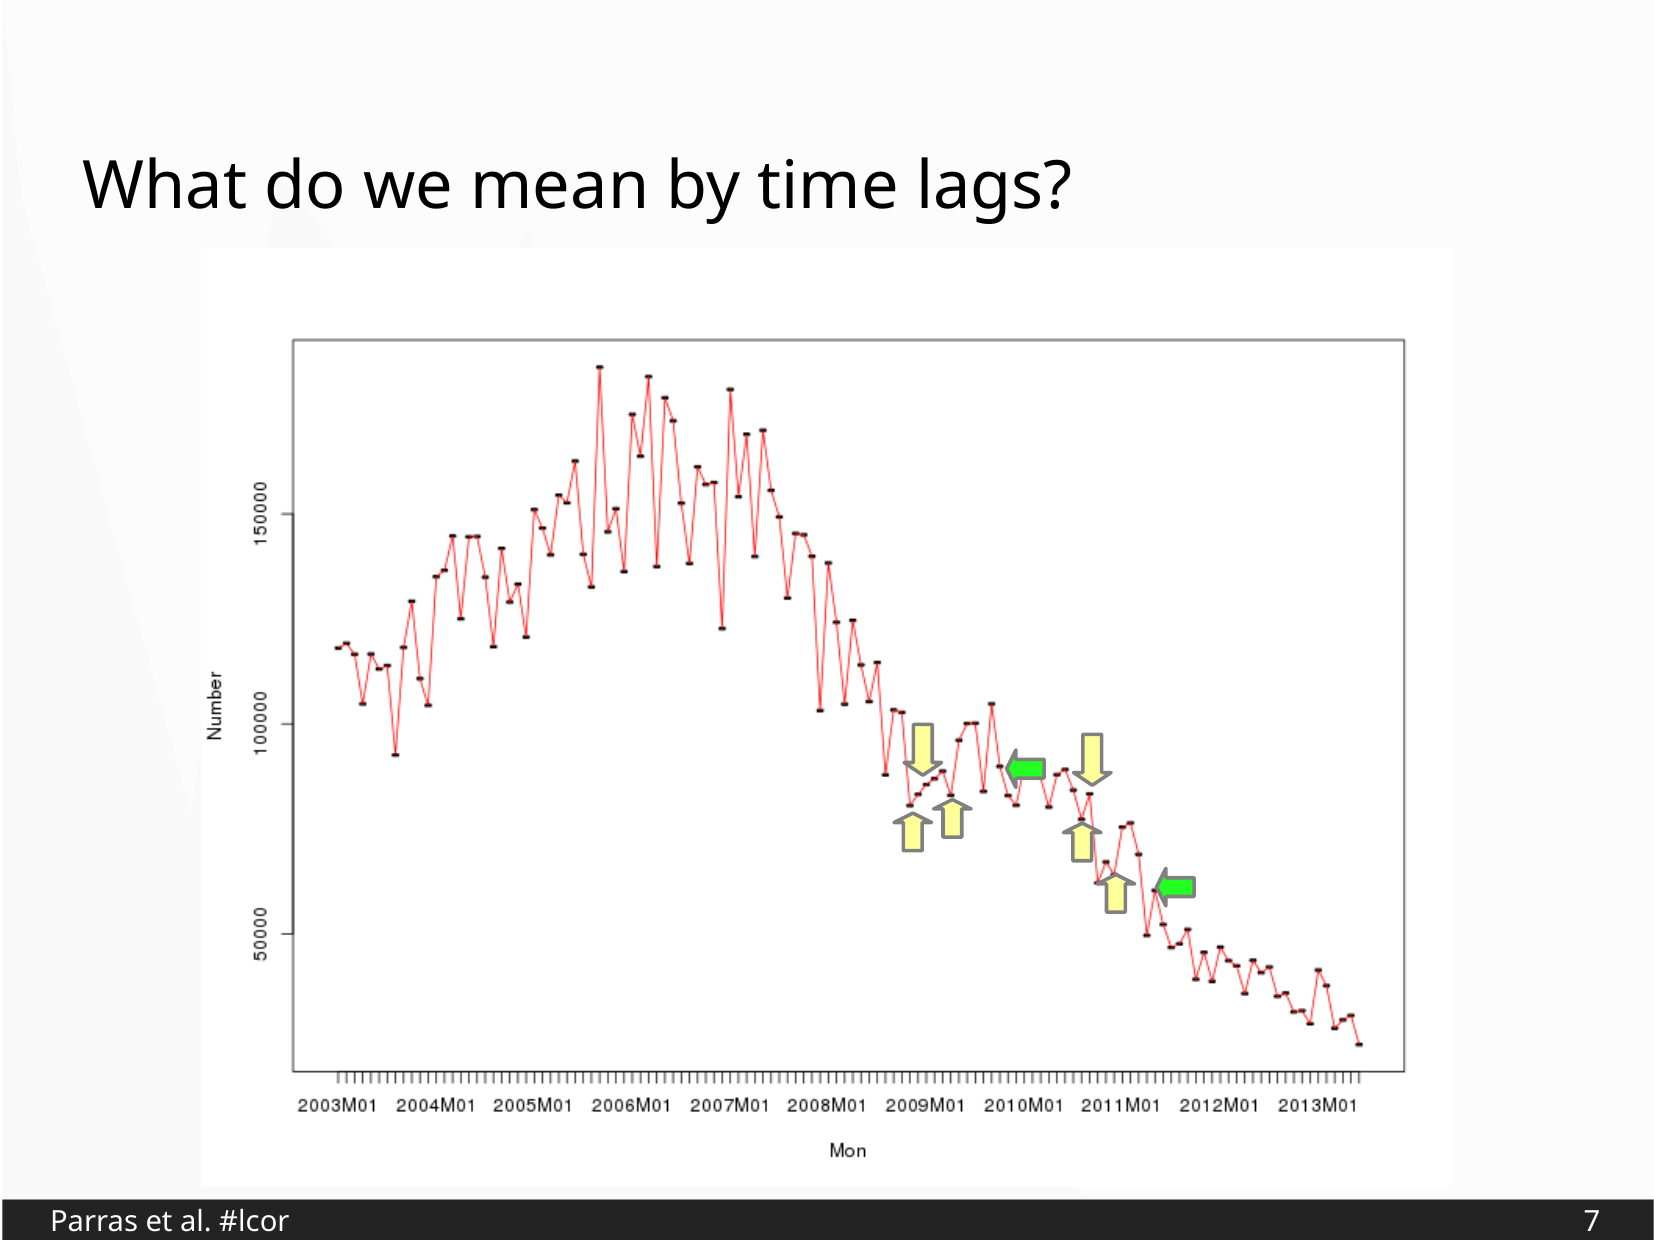

# What do we mean by time lags?
Parras et al. #lcor
7